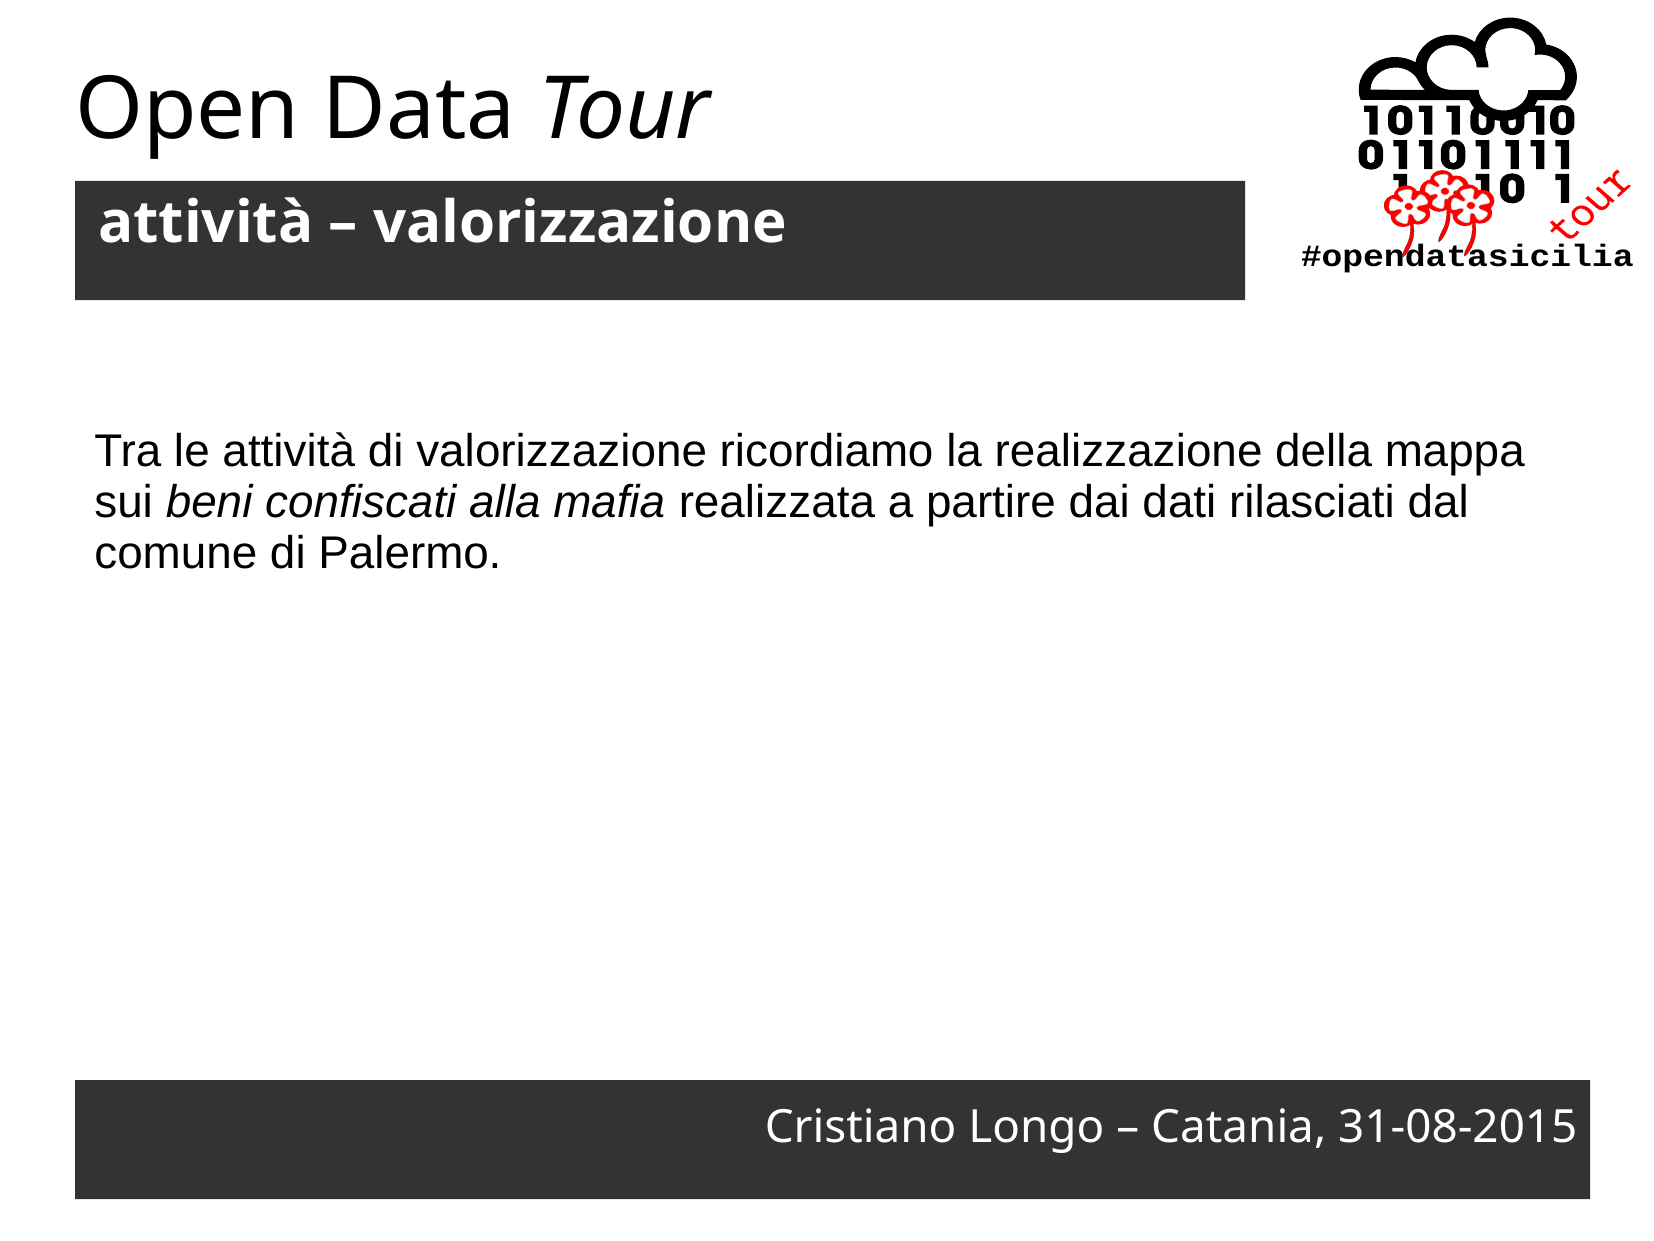

# Open Data Tour
 attività – valorizzazione
Tra le attività di valorizzazione ricordiamo la realizzazione della mappa
sui beni confiscati alla mafia realizzata a partire dai dati rilasciati dal comune di Palermo.
 Cristiano Longo – Catania, 31-08-2015